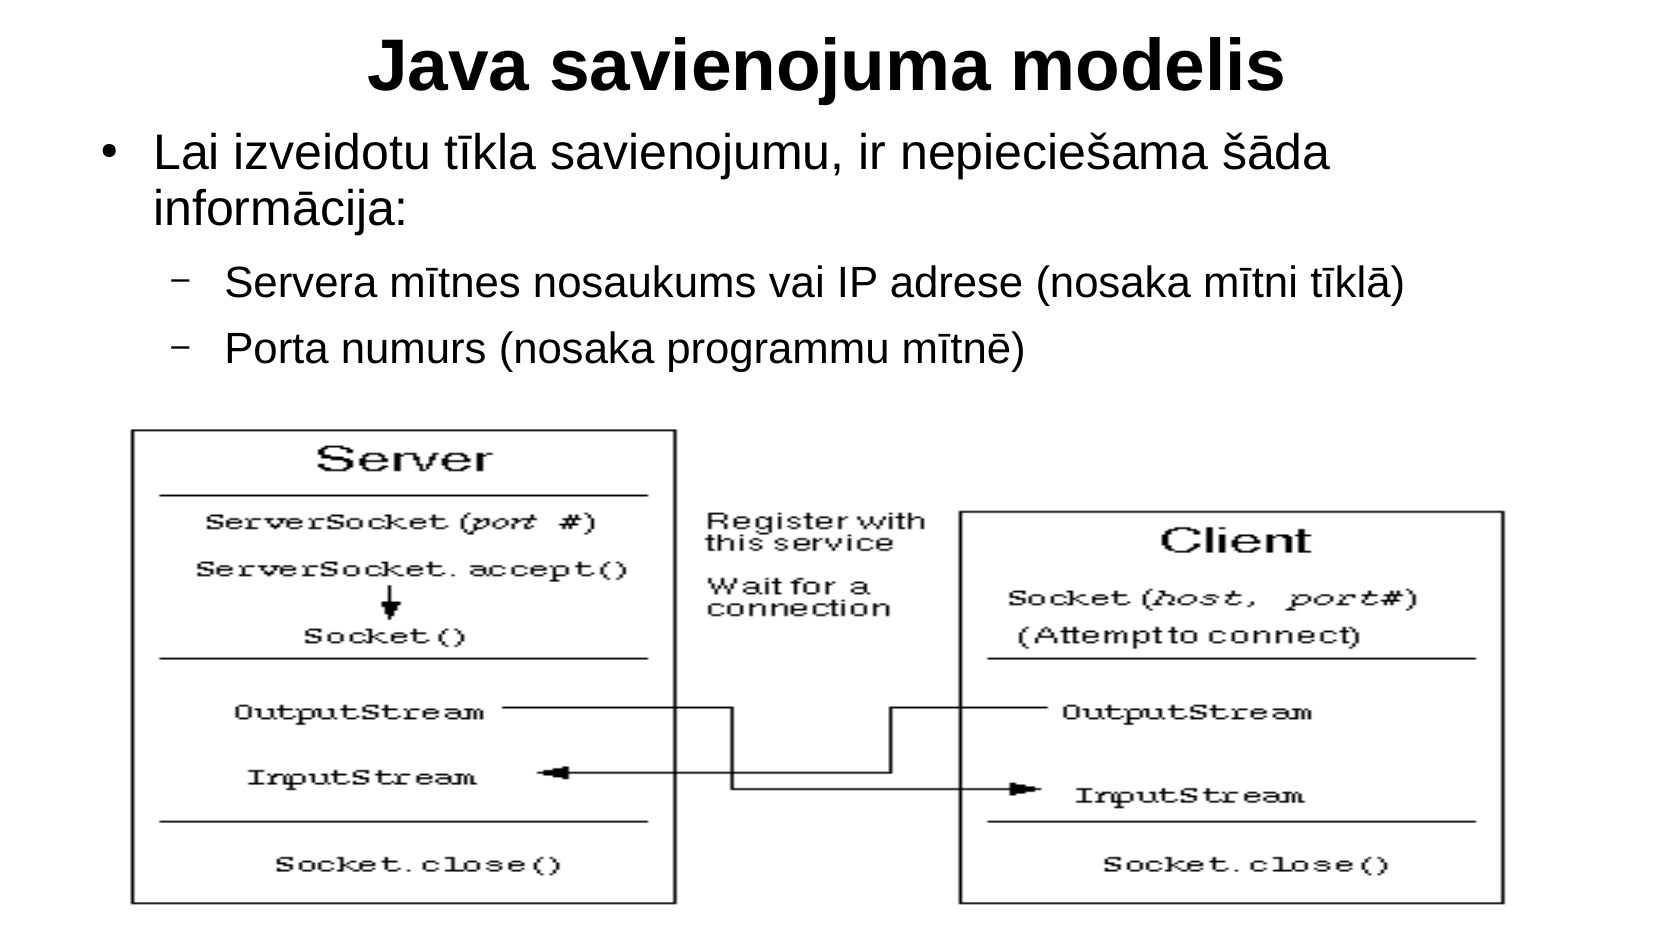

# Java savienojuma modelis
Lai izveidotu tīkla savienojumu, ir nepieciešama šāda informācija:
Servera mītnes nosaukums vai IP adrese (nosaka mītni tīklā)
Porta numurs (nosaka programmu mītnē)